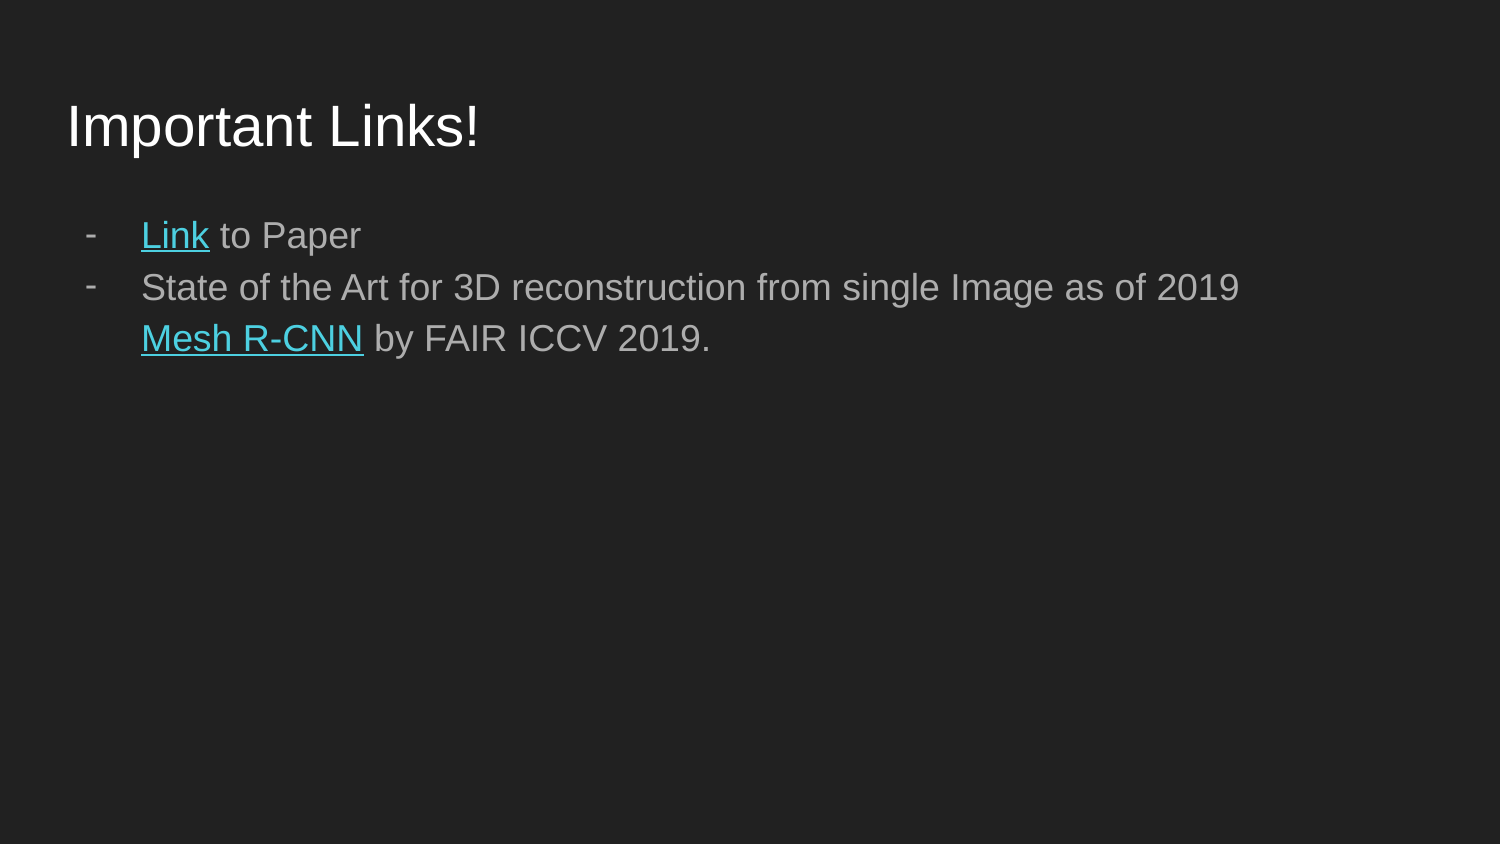

# Important Links!
Link to Paper
State of the Art for 3D reconstruction from single Image as of 2019 Mesh R-CNN by FAIR ICCV 2019.